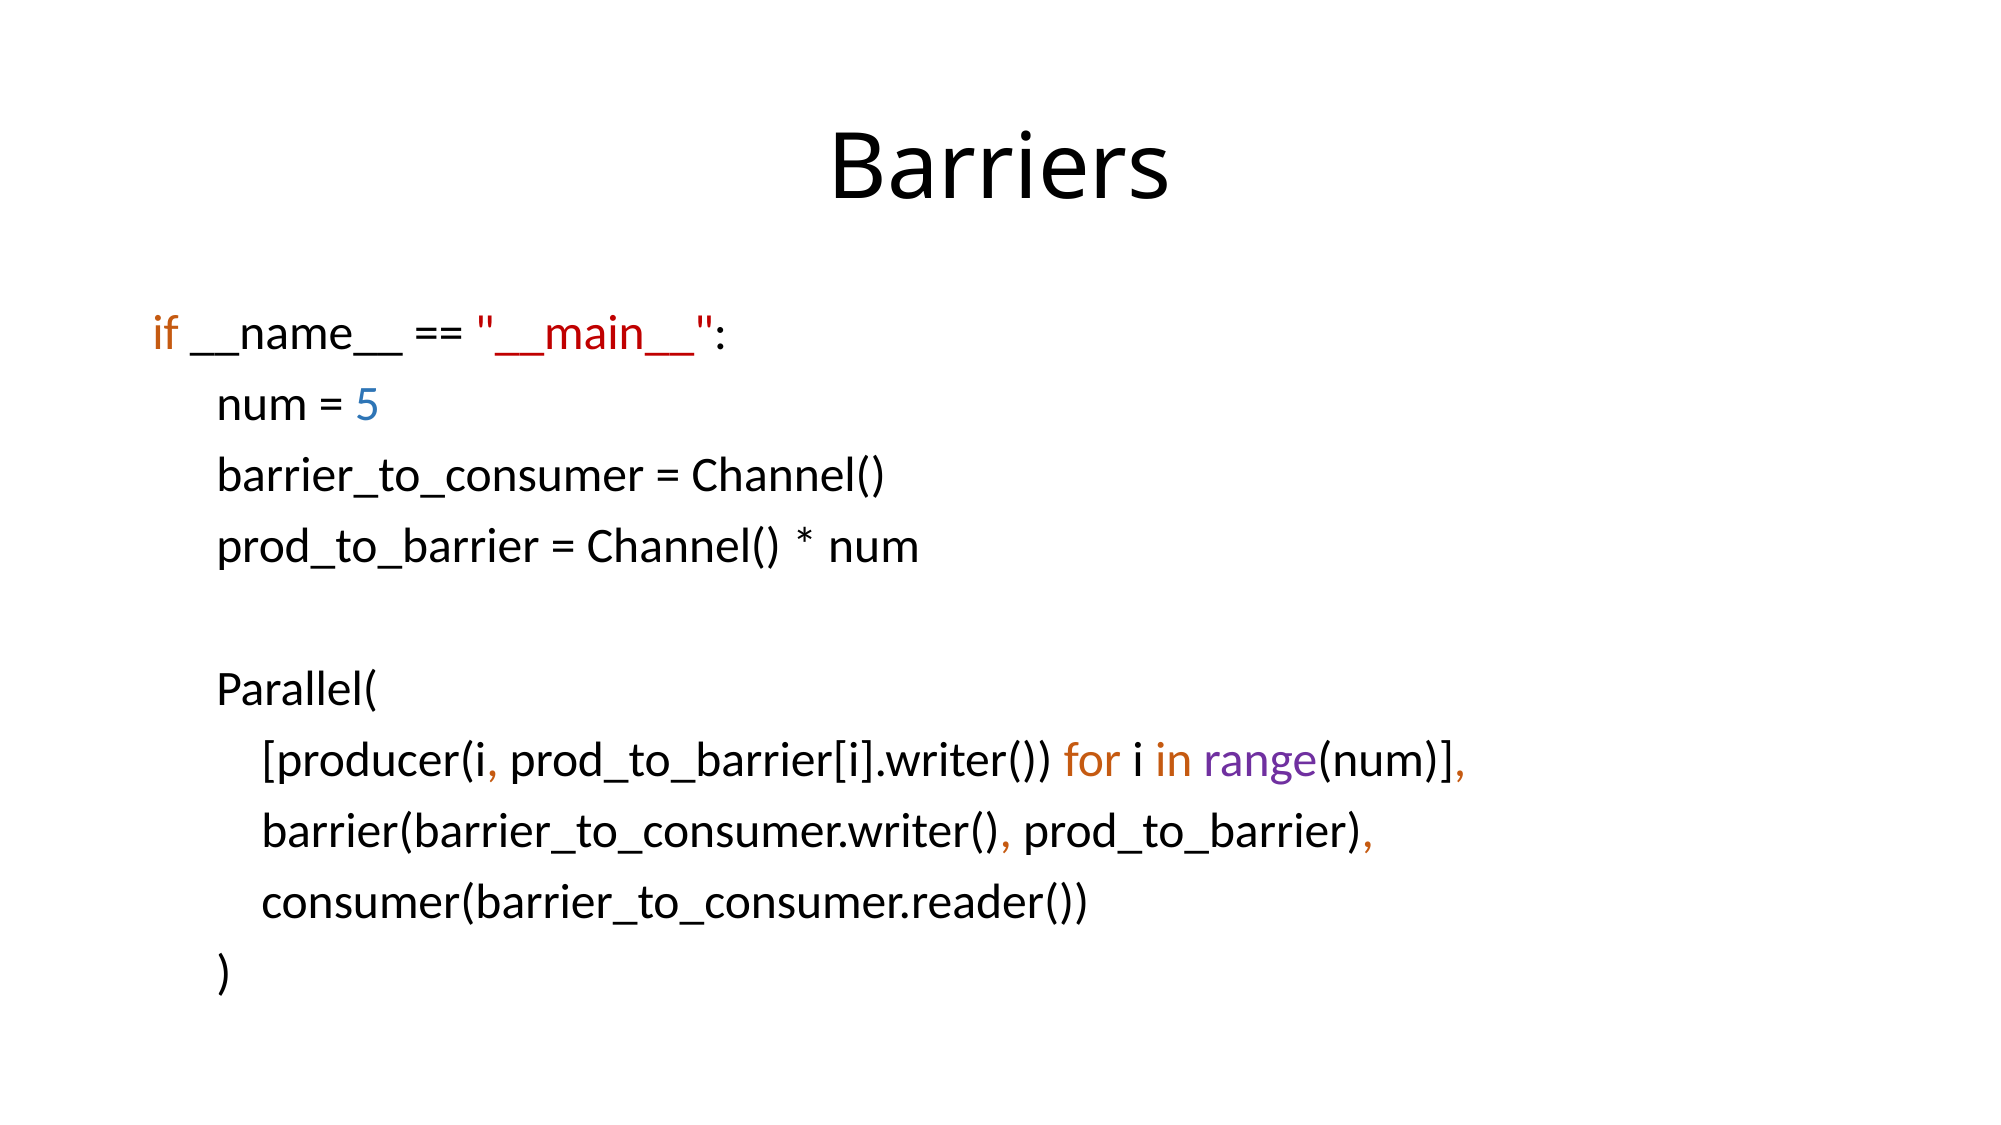

# Barriers
if __name__ == "__main__":
	num = 5
	barrier_to_consumer = Channel()
	prod_to_barrier = Channel() * num
	Parallel(
		 [producer(i, prod_to_barrier[i].writer()) for i in range(num)],
		 barrier(barrier_to_consumer.writer(), prod_to_barrier),
		 consumer(barrier_to_consumer.reader())
	)